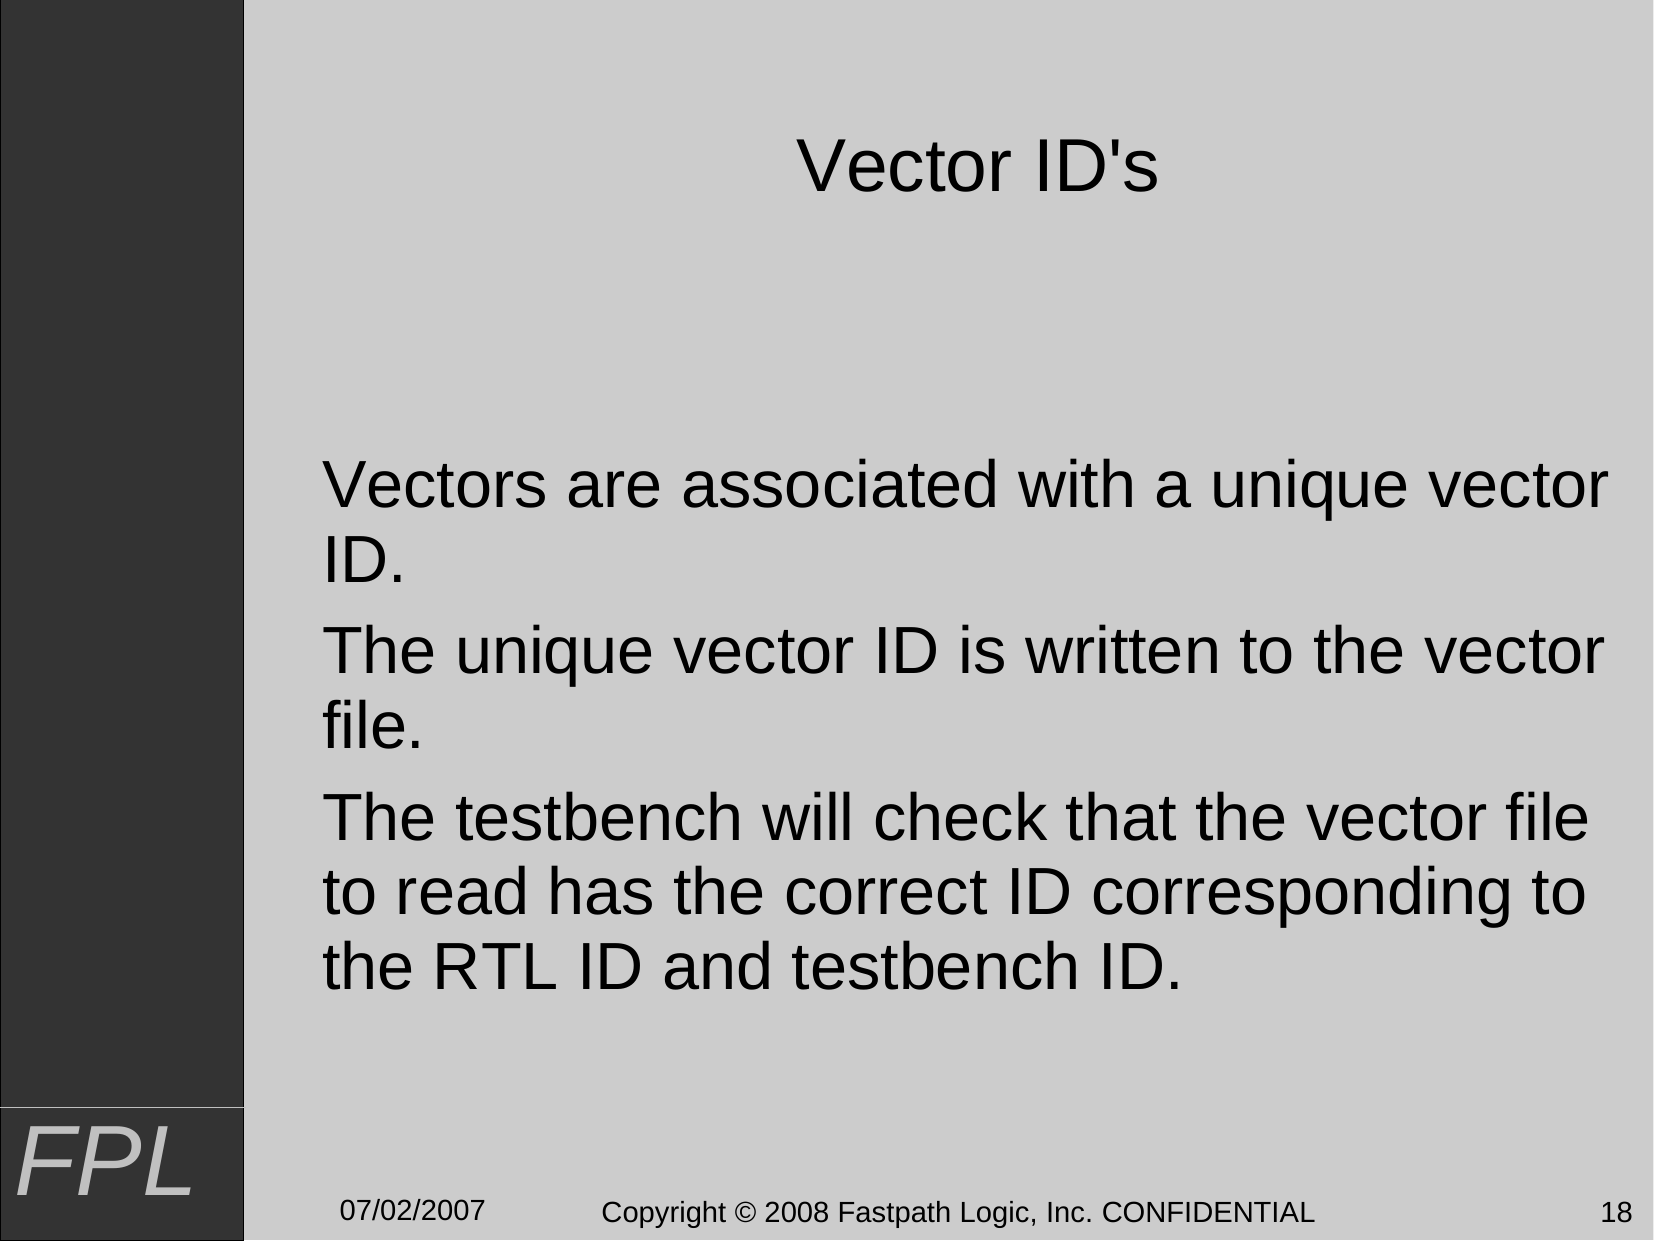

# Vector ID's
Vectors are associated with a unique vector ID.
The unique vector ID is written to the vector file.
The testbench will check that the vector file to read has the correct ID corresponding to the RTL ID and testbench ID.
07/02/2007
18
© 2007 FASTPATH LOGIC INC.